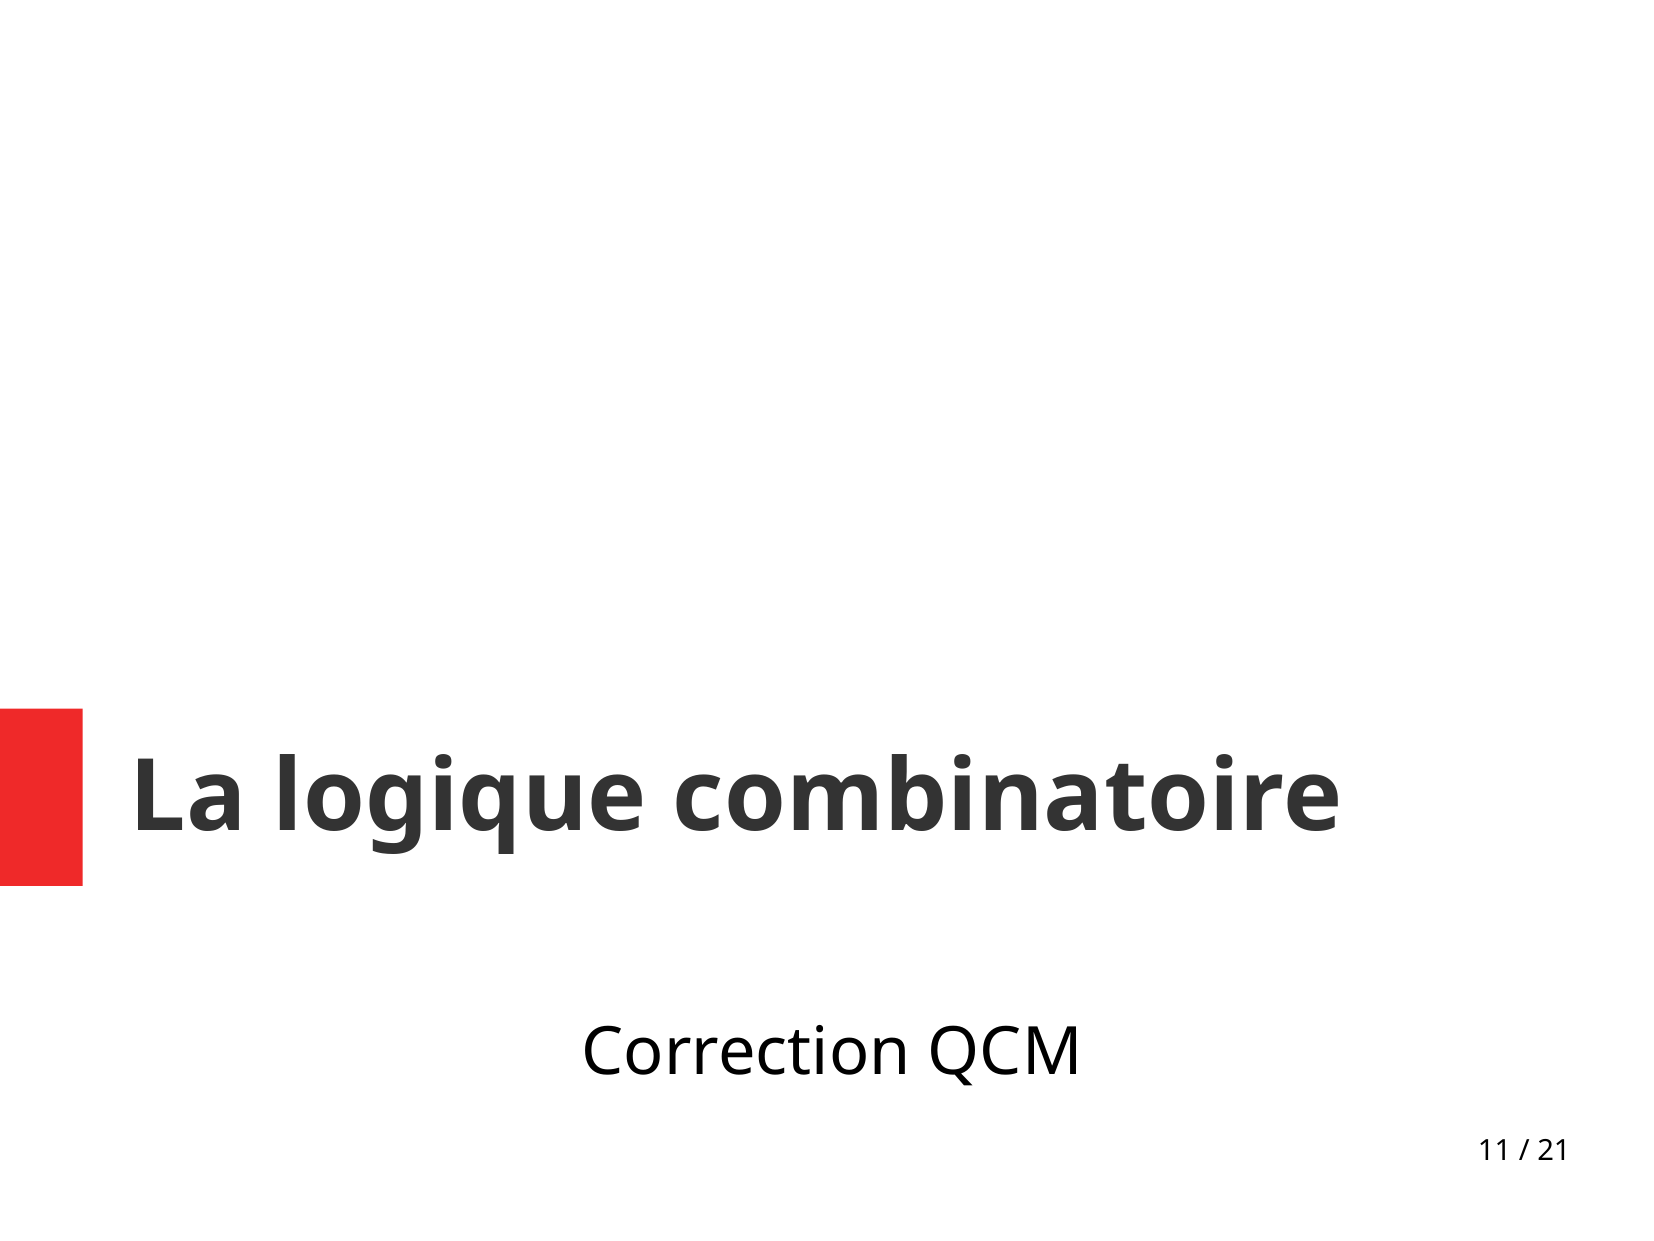

# La logique combinatoire
Correction QCM
11